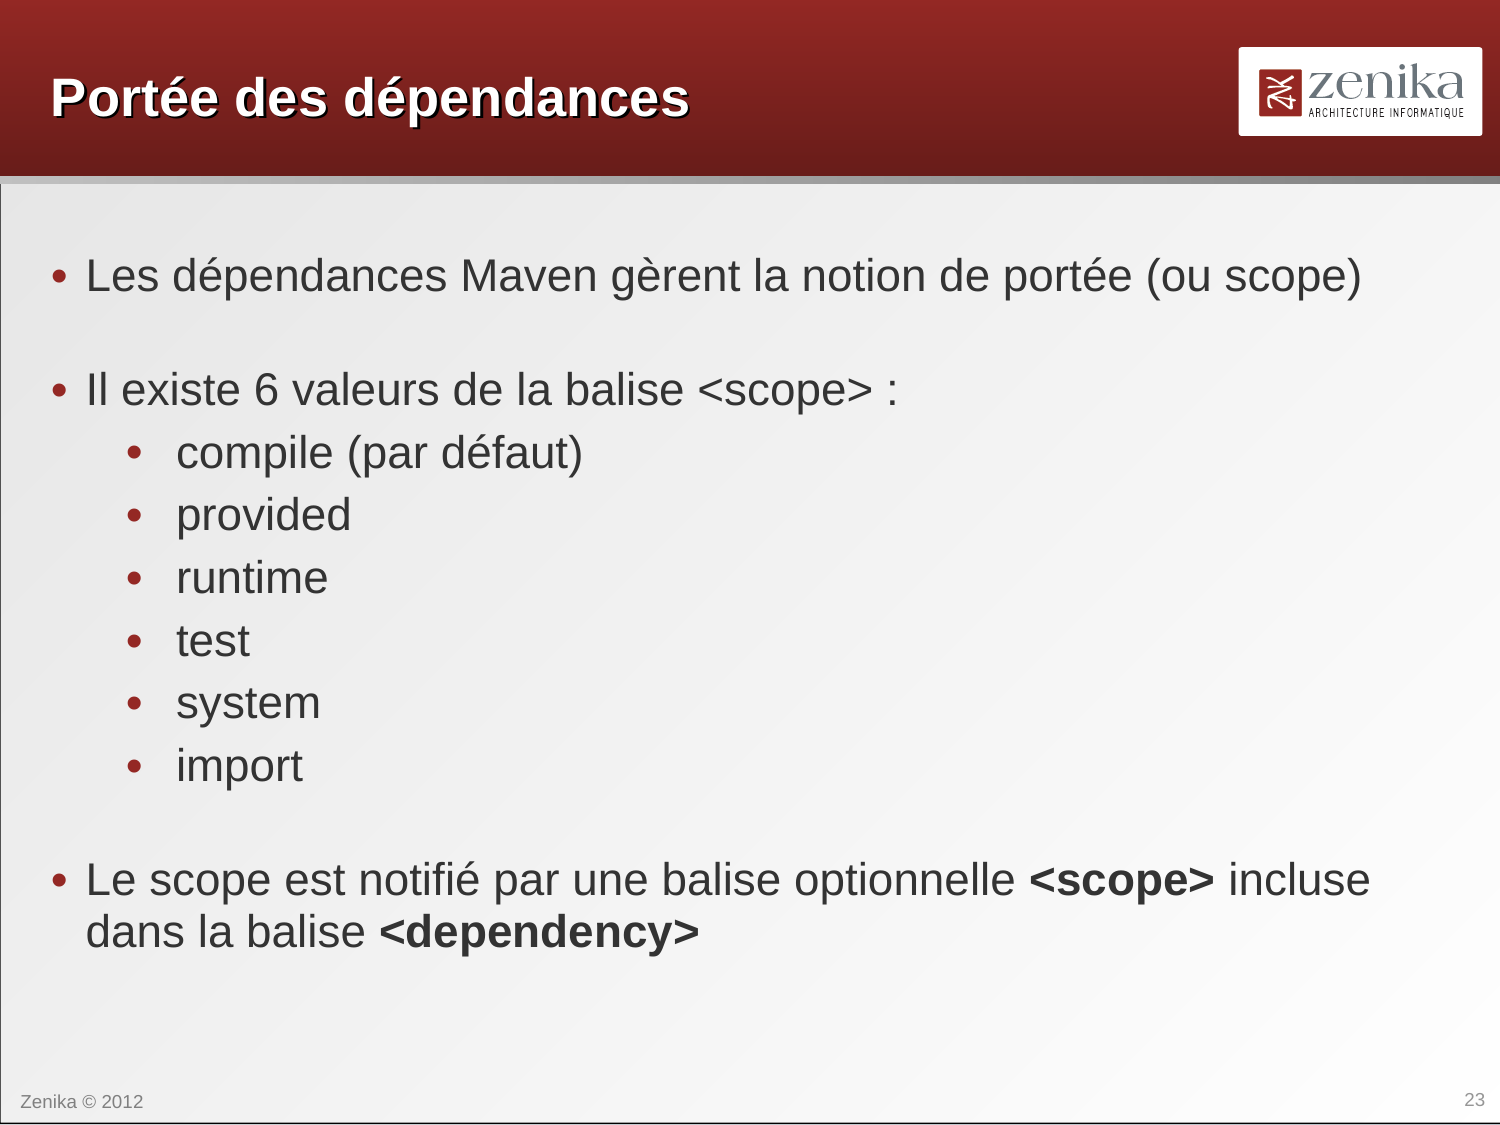

# Portée des dépendances
Les dépendances Maven gèrent la notion de portée (ou scope)
Il existe 6 valeurs de la balise <scope> :
 compile (par défaut)
 provided
 runtime
 test
 system
 import
Le scope est notifié par une balise optionnelle <scope> incluse dans la balise <dependency>